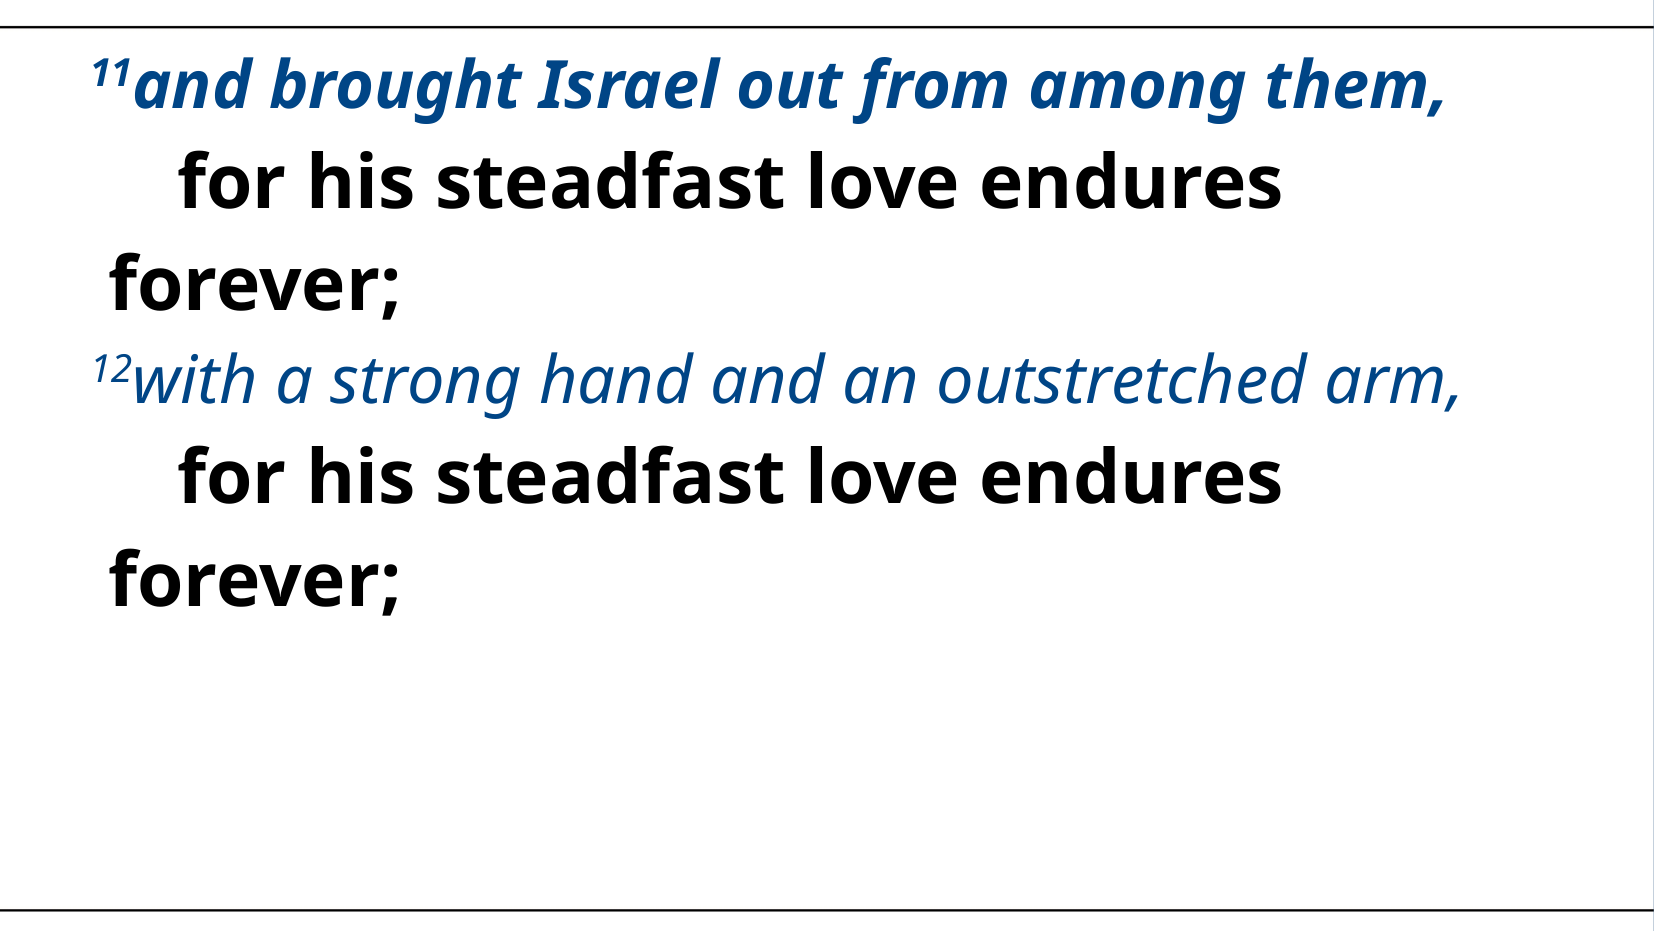

11and brought Israel out from among them,
 for his steadfast love endures forever;
12with a strong hand and an outstretched arm,
 for his steadfast love endures forever;